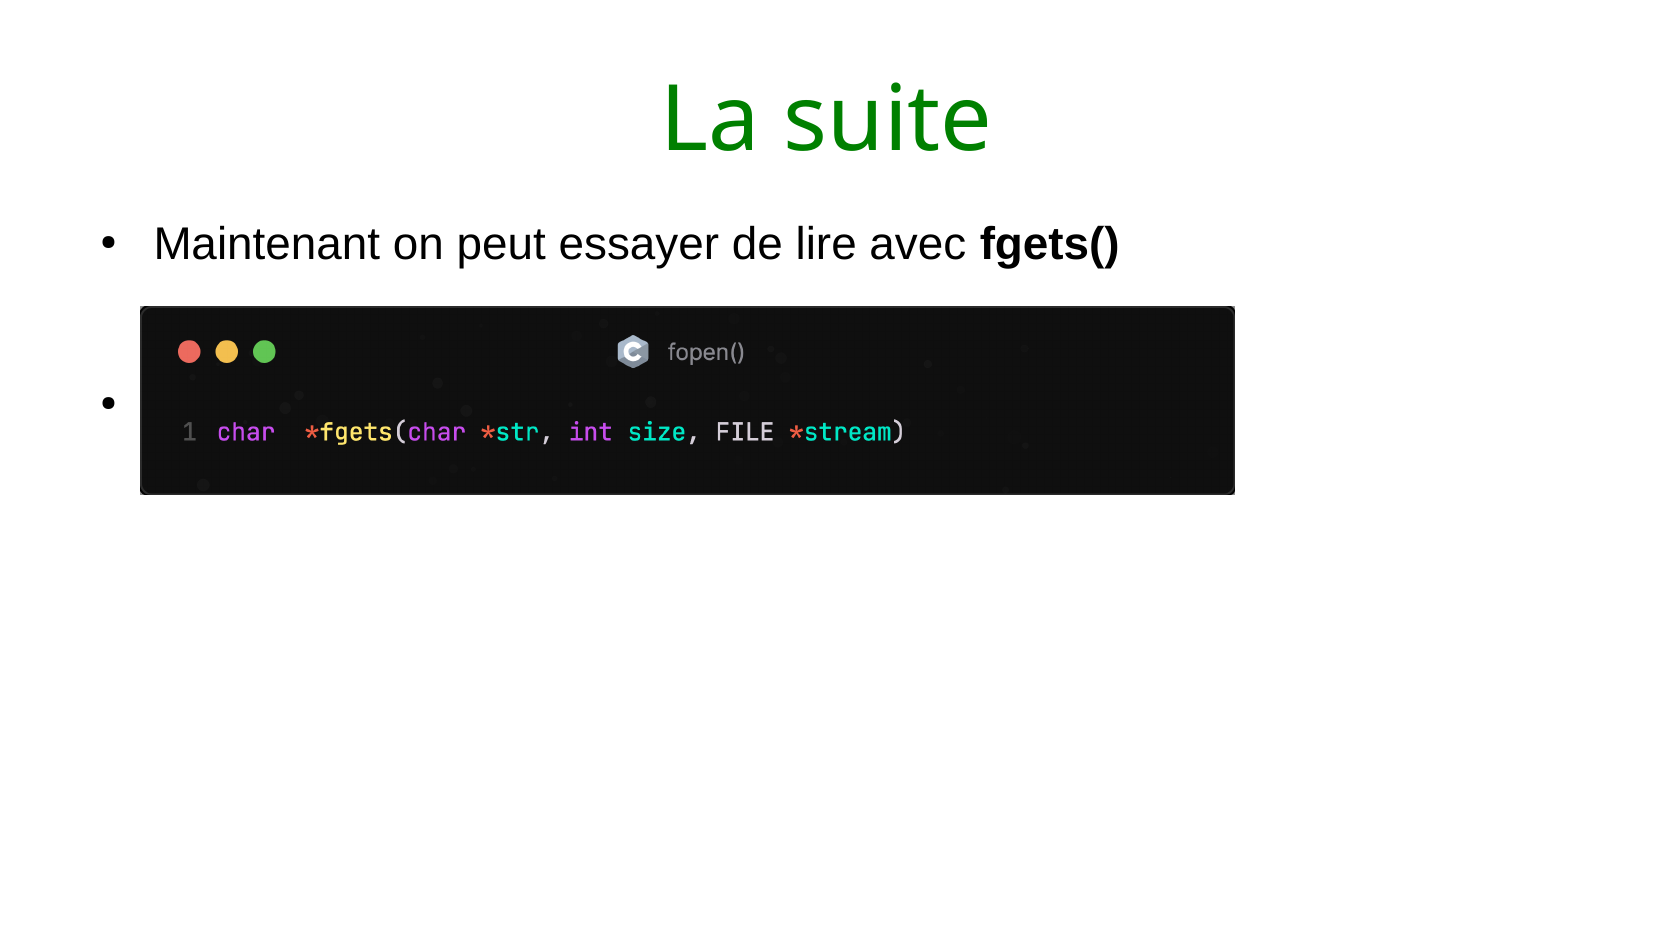

# La suite
Maintenant on peut essayer de lire avec fgets()